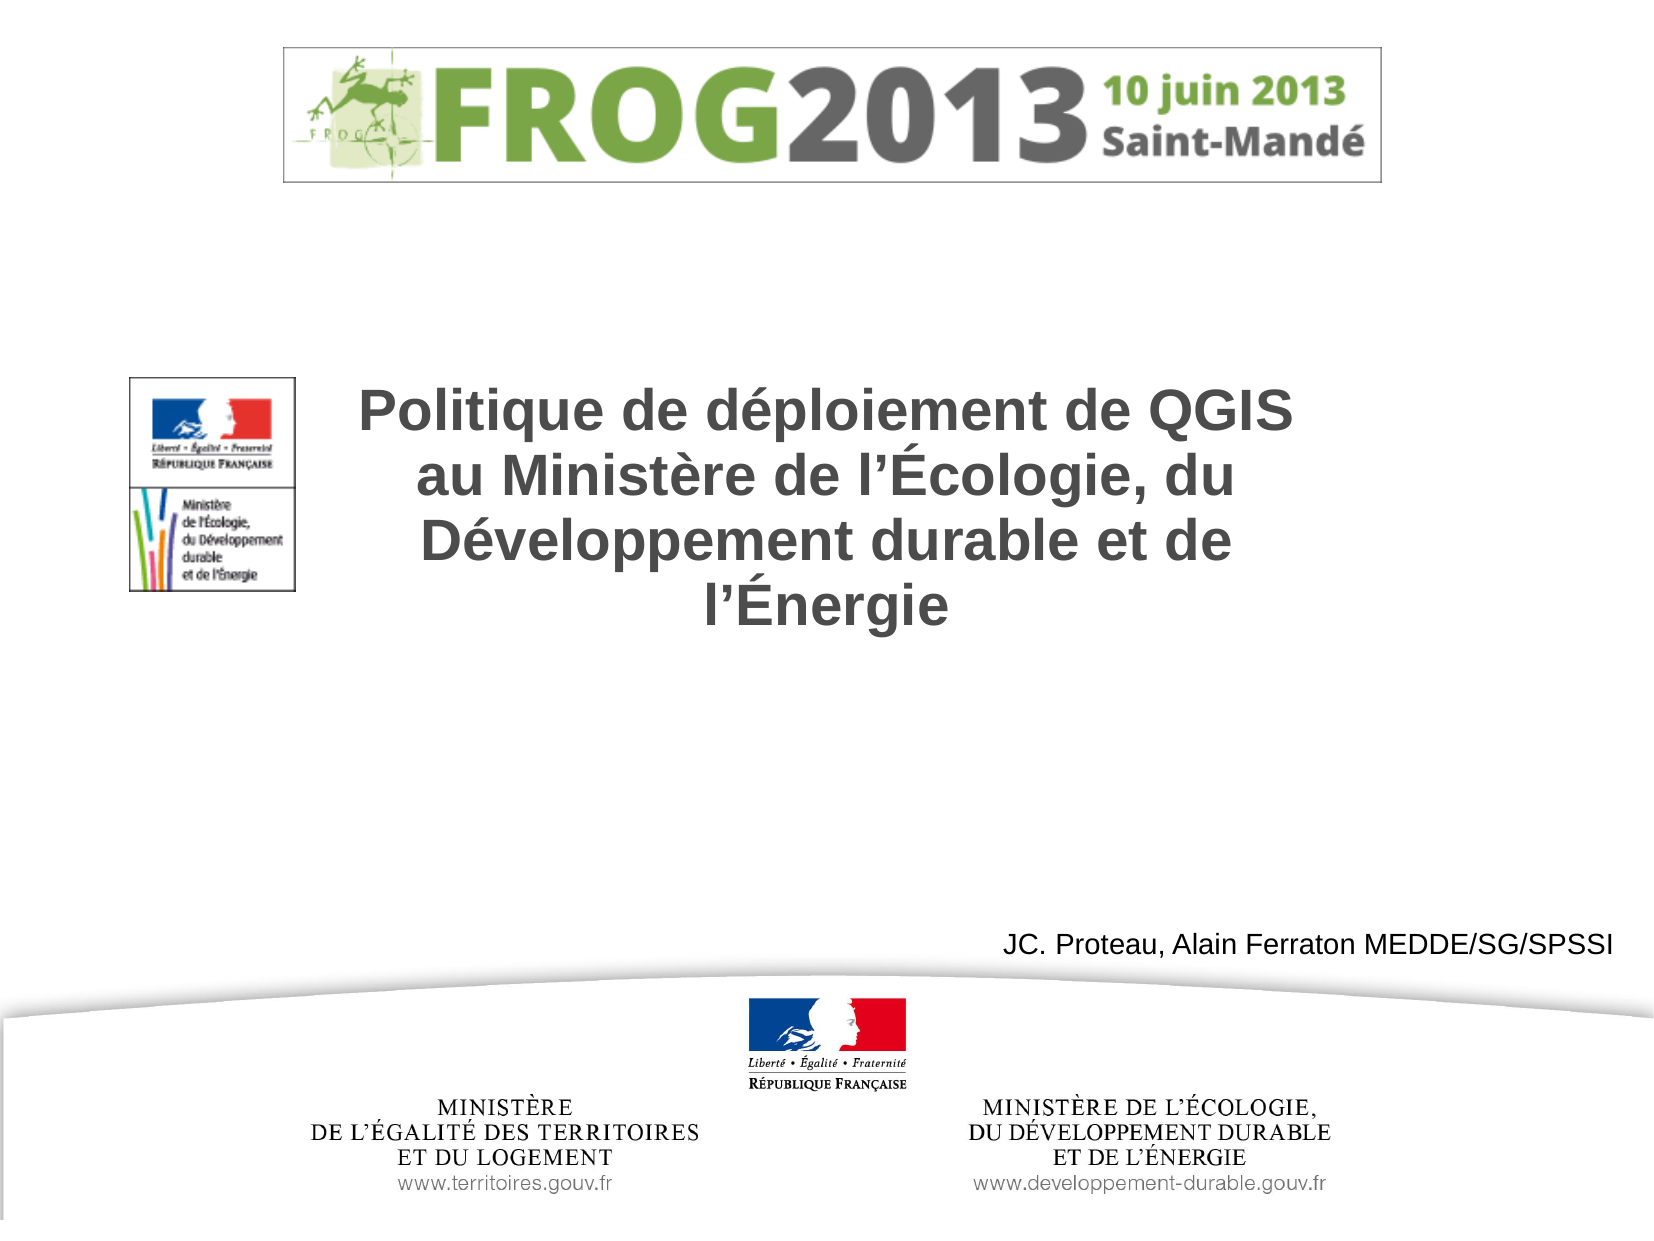

# Politique de déploiement de QGIS au Ministère de l’Écologie, du Développement durable et de l’Énergie
JC. Proteau, Alain Ferraton MEDDE/SG/SPSSI